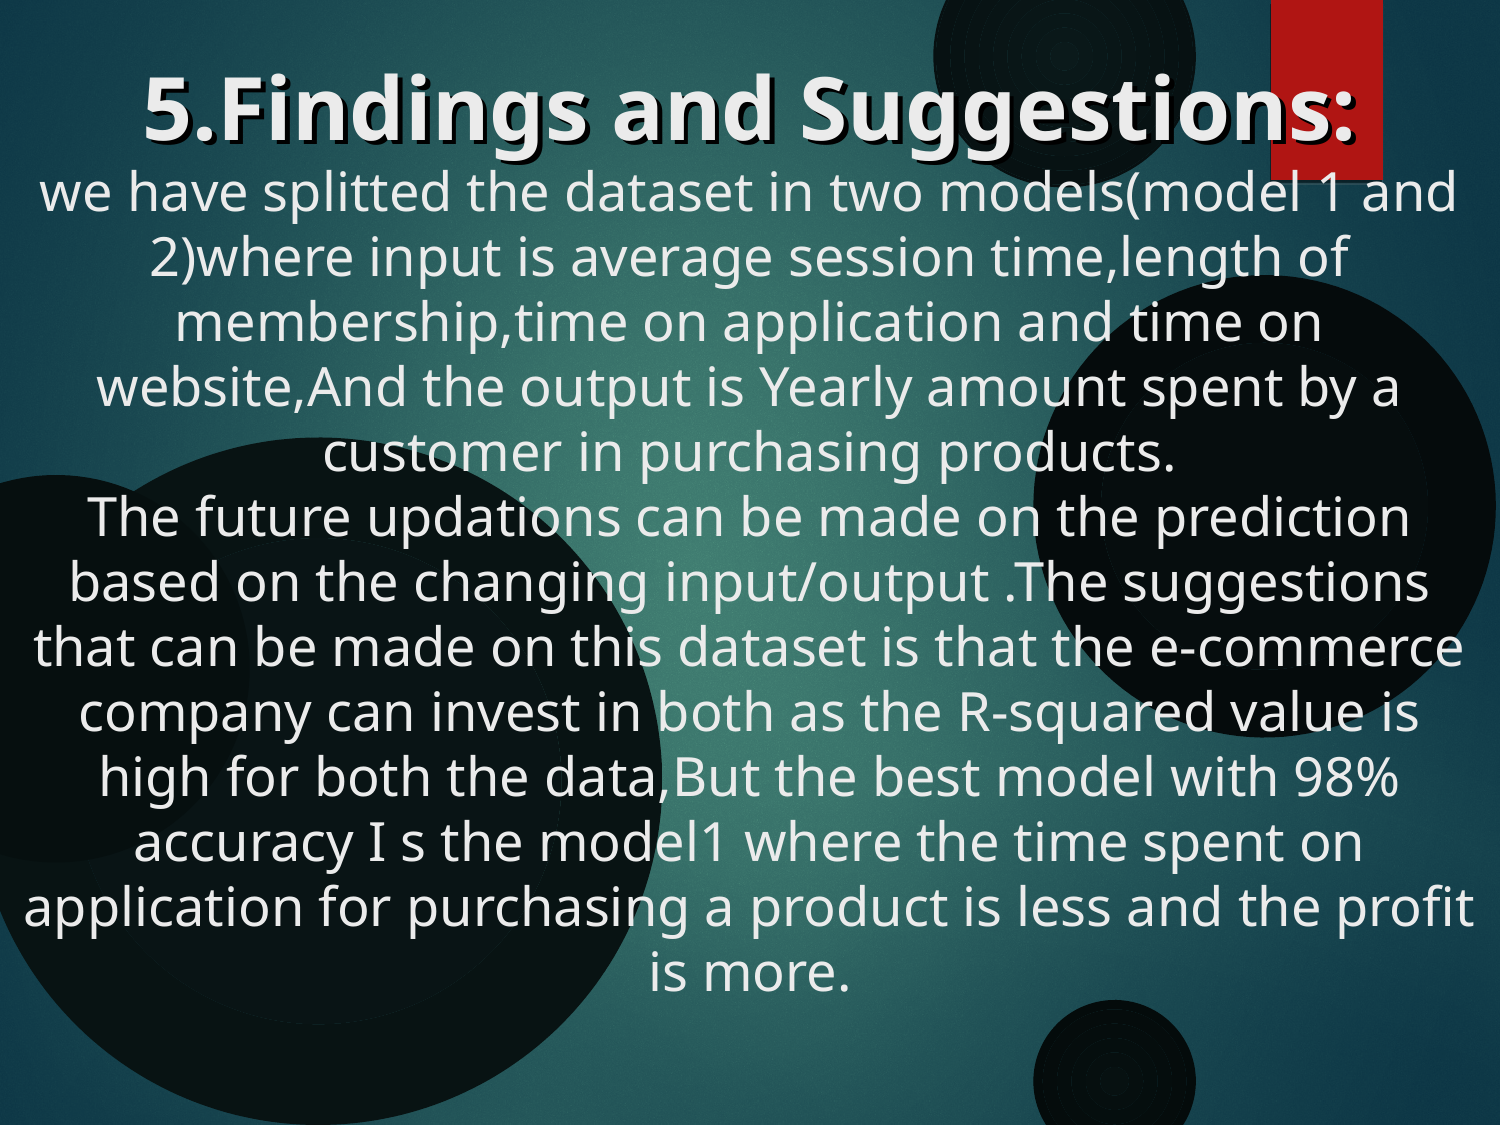

# 5.Findings and Suggestions: we have splitted the dataset in two models(model 1 and 2)where input is average session time,length of membership,time on application and time on website,And the output is Yearly amount spent by a customer in purchasing products. The future updations can be made on the prediction based on the changing input/output .The suggestions that can be made on this dataset is that the e-commerce company can invest in both as the R-squared value is high for both the data,But the best model with 98% accuracy I s the model1 where the time spent on application for purchasing a product is less and the profit is more.